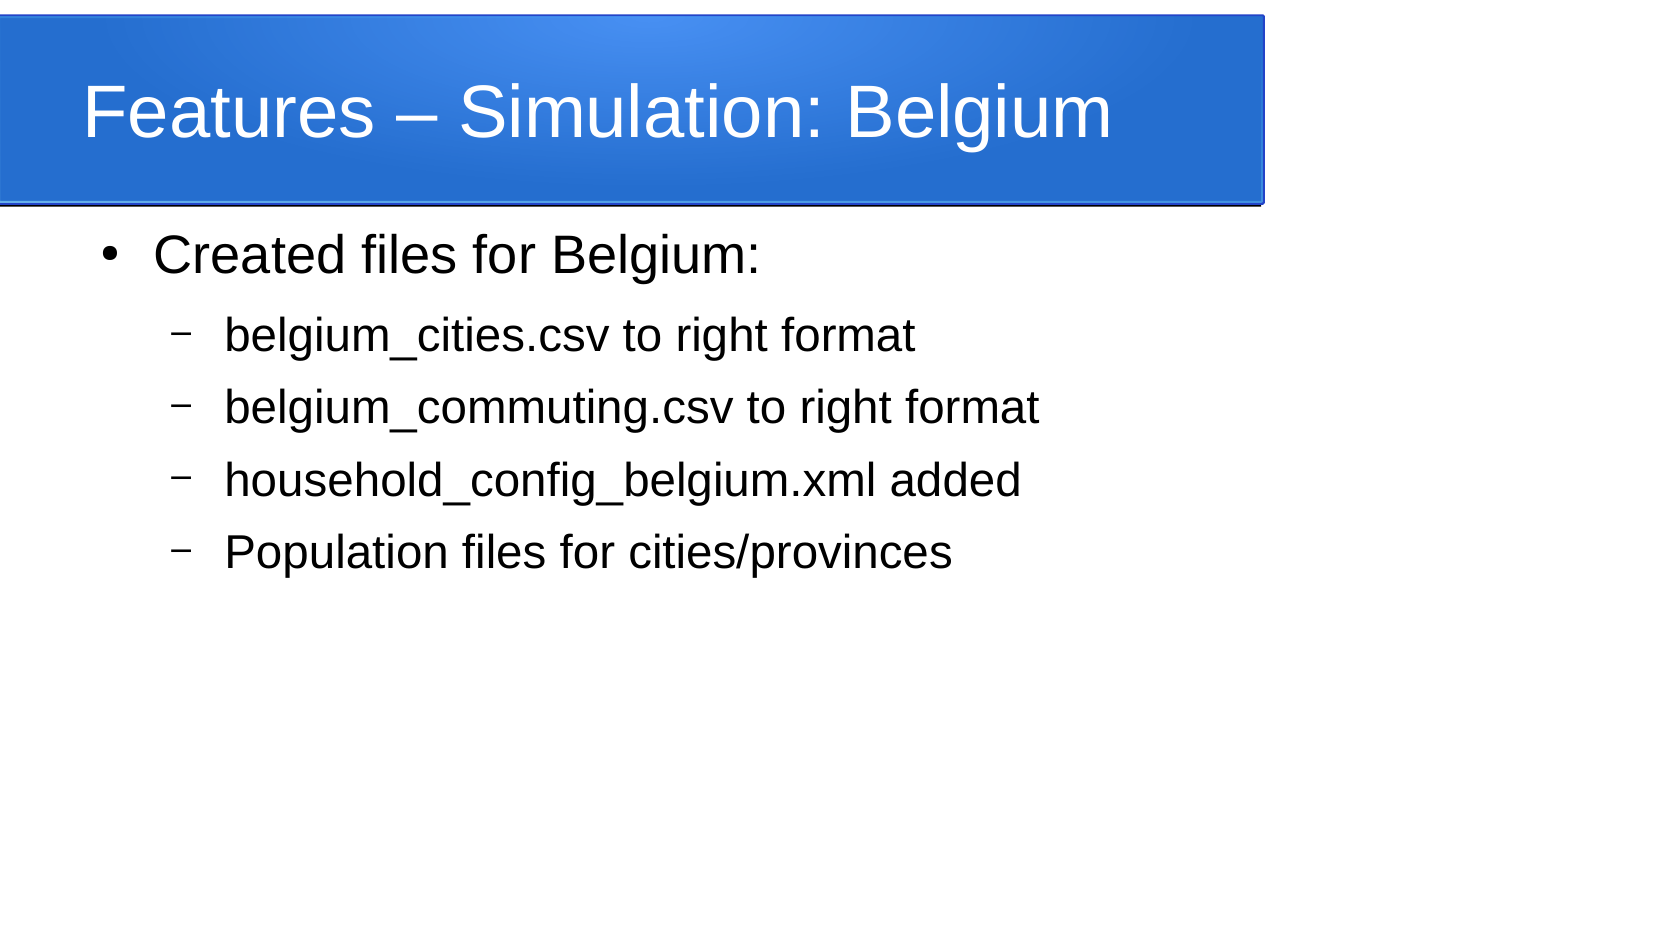

# Features – Simulation: Belgium
Created files for Belgium:
belgium_cities.csv to right format
belgium_commuting.csv to right format
household_config_belgium.xml added
Population files for cities/provinces